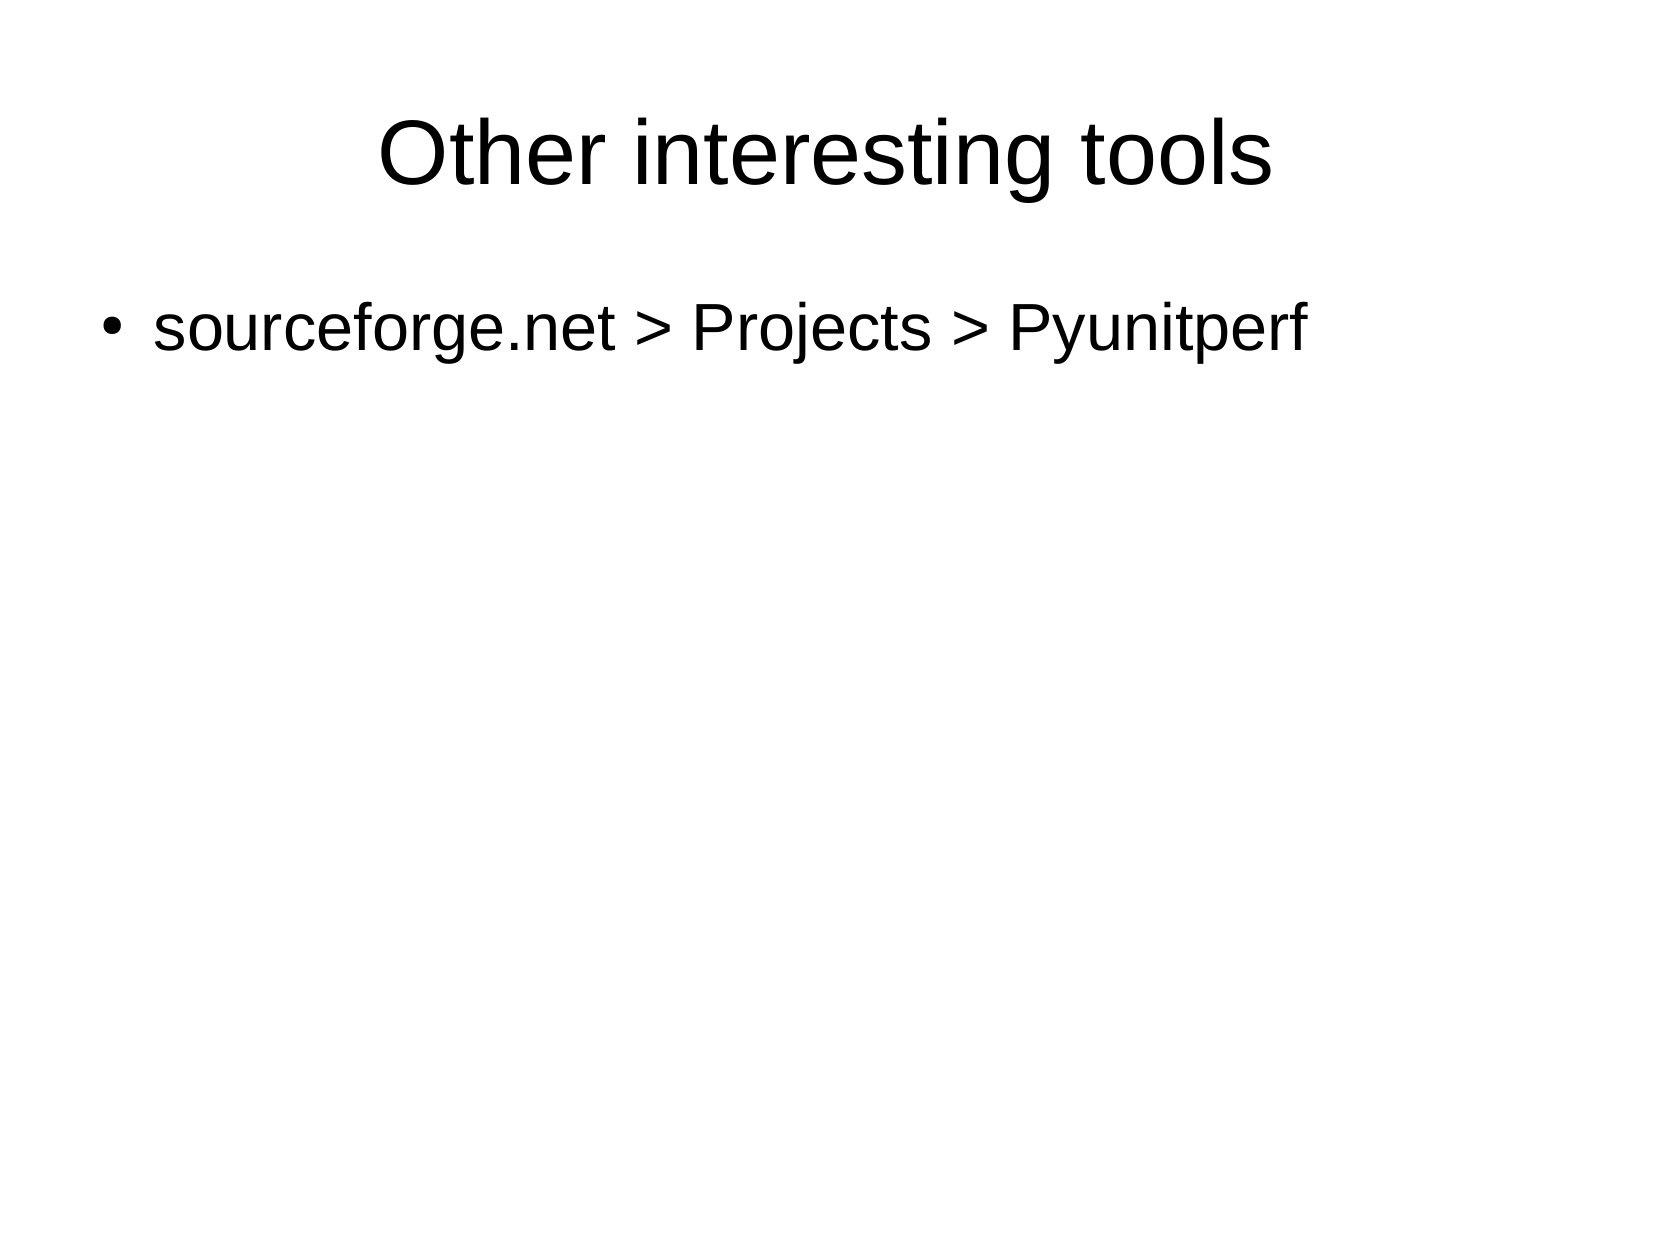

# Other interesting tools
sourceforge.net > Projects > Pyunitperf